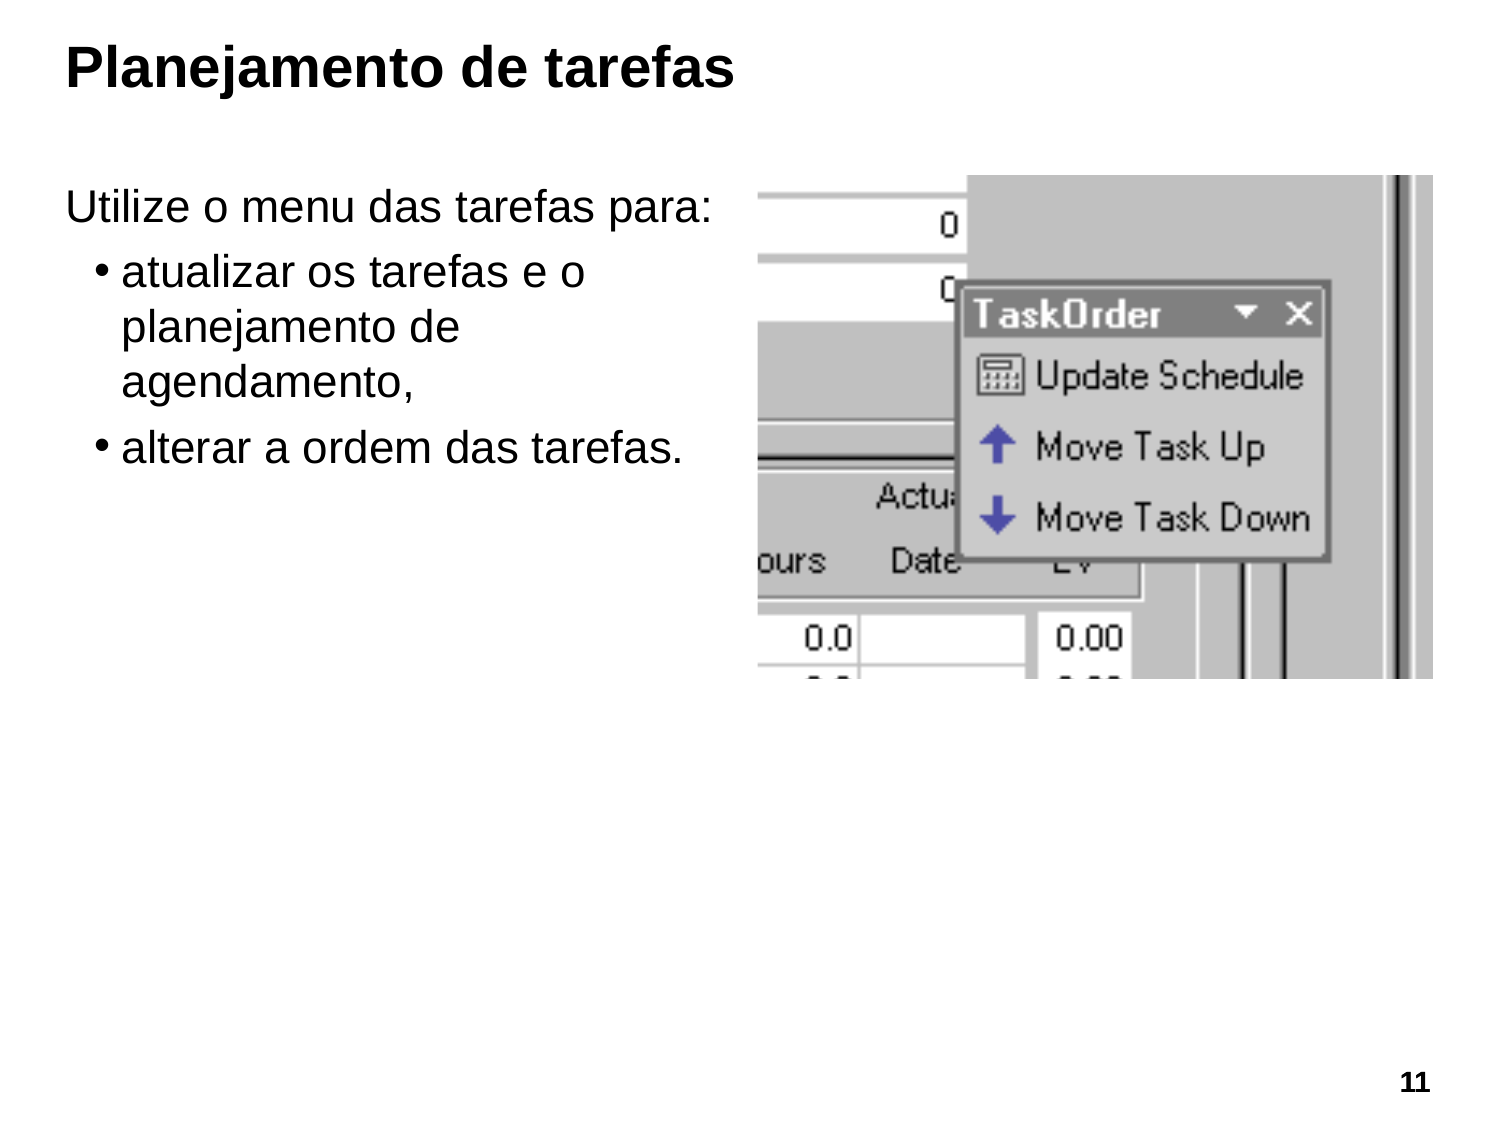

# Planejamento de tarefas
Utilize o menu das tarefas para:
atualizar os tarefas e o planejamento de agendamento,
alterar a ordem das tarefas.